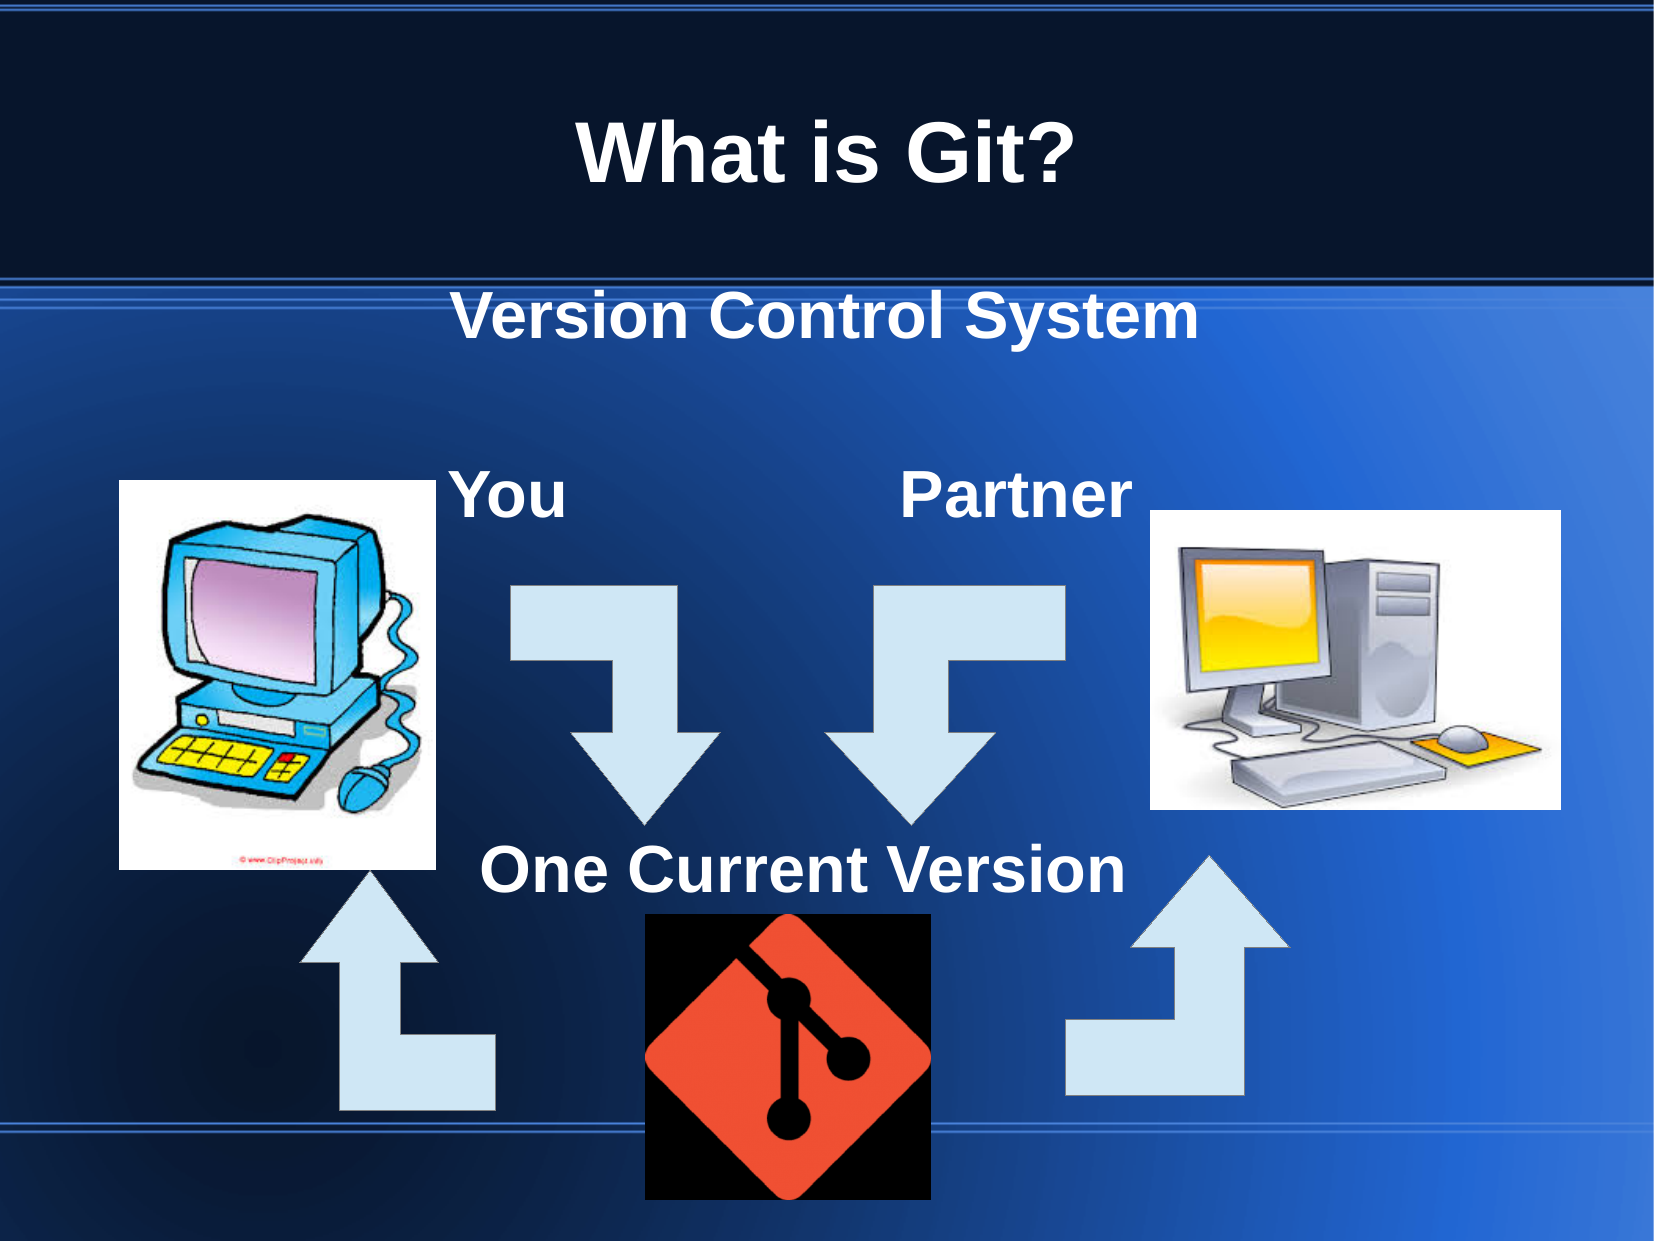

# What is Git?
Version Control System
You
Partner
One Current Version